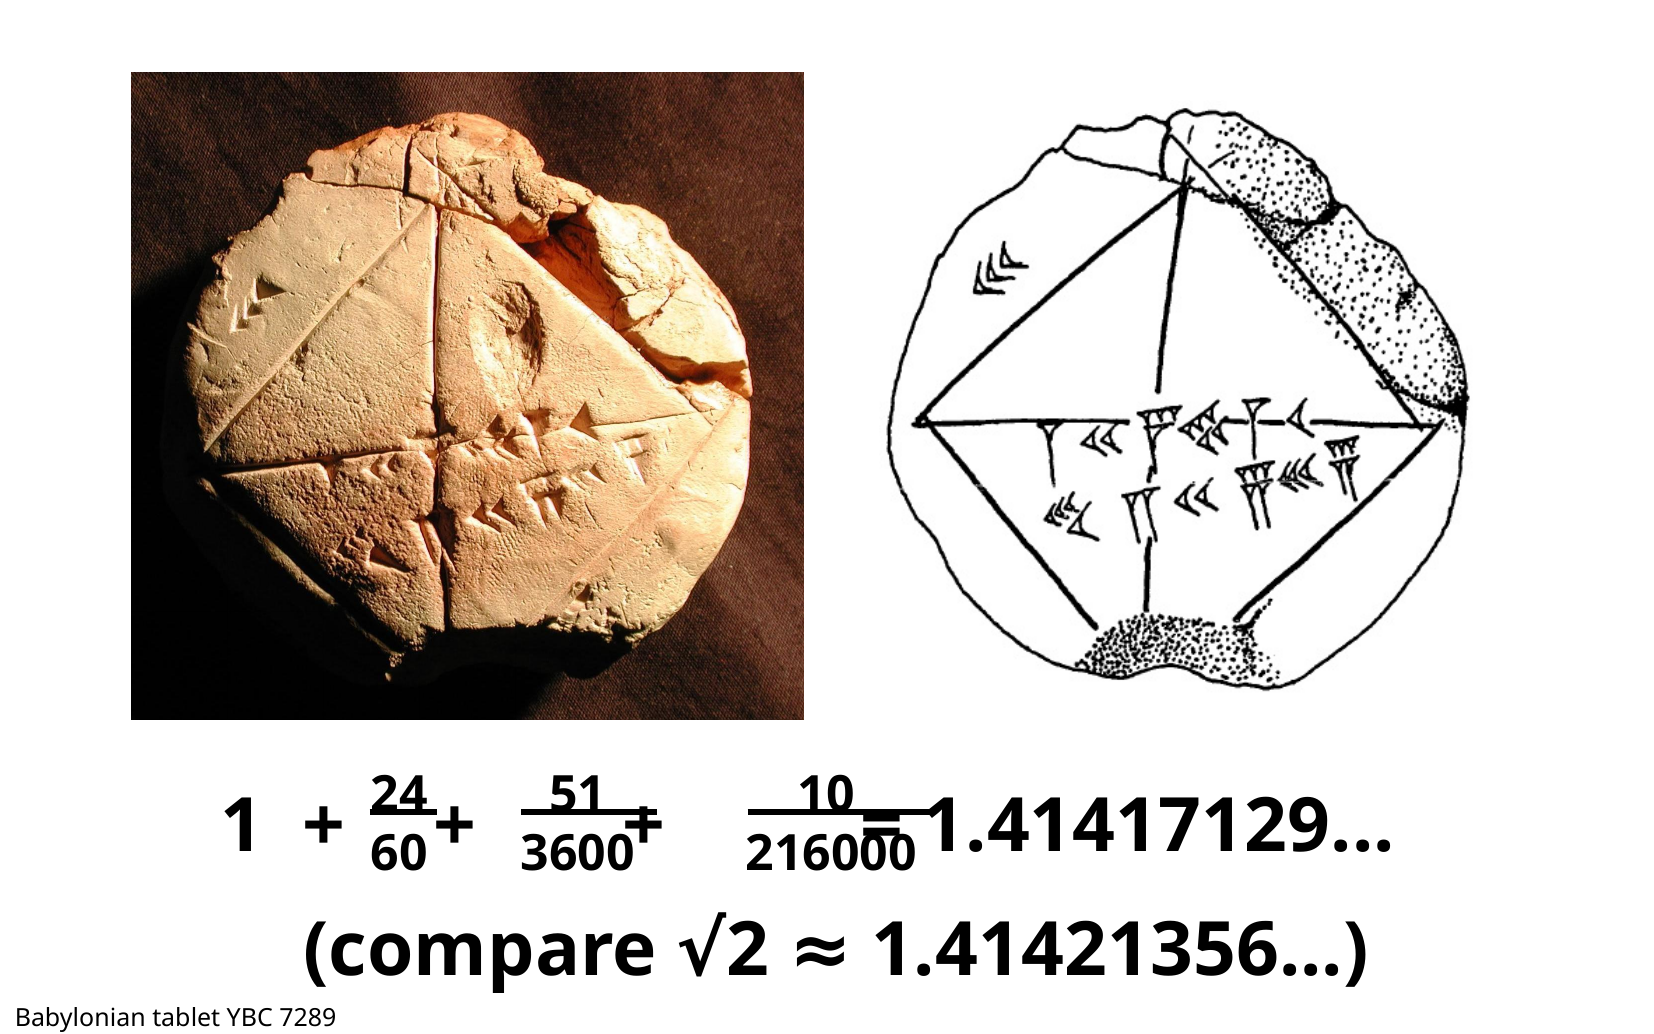

24		 51		 10
1 + + + = 1.41417129...
		60		3600		216000
(compare √2 ≈ 1.41421356...)
Babylonian tablet YBC 7289